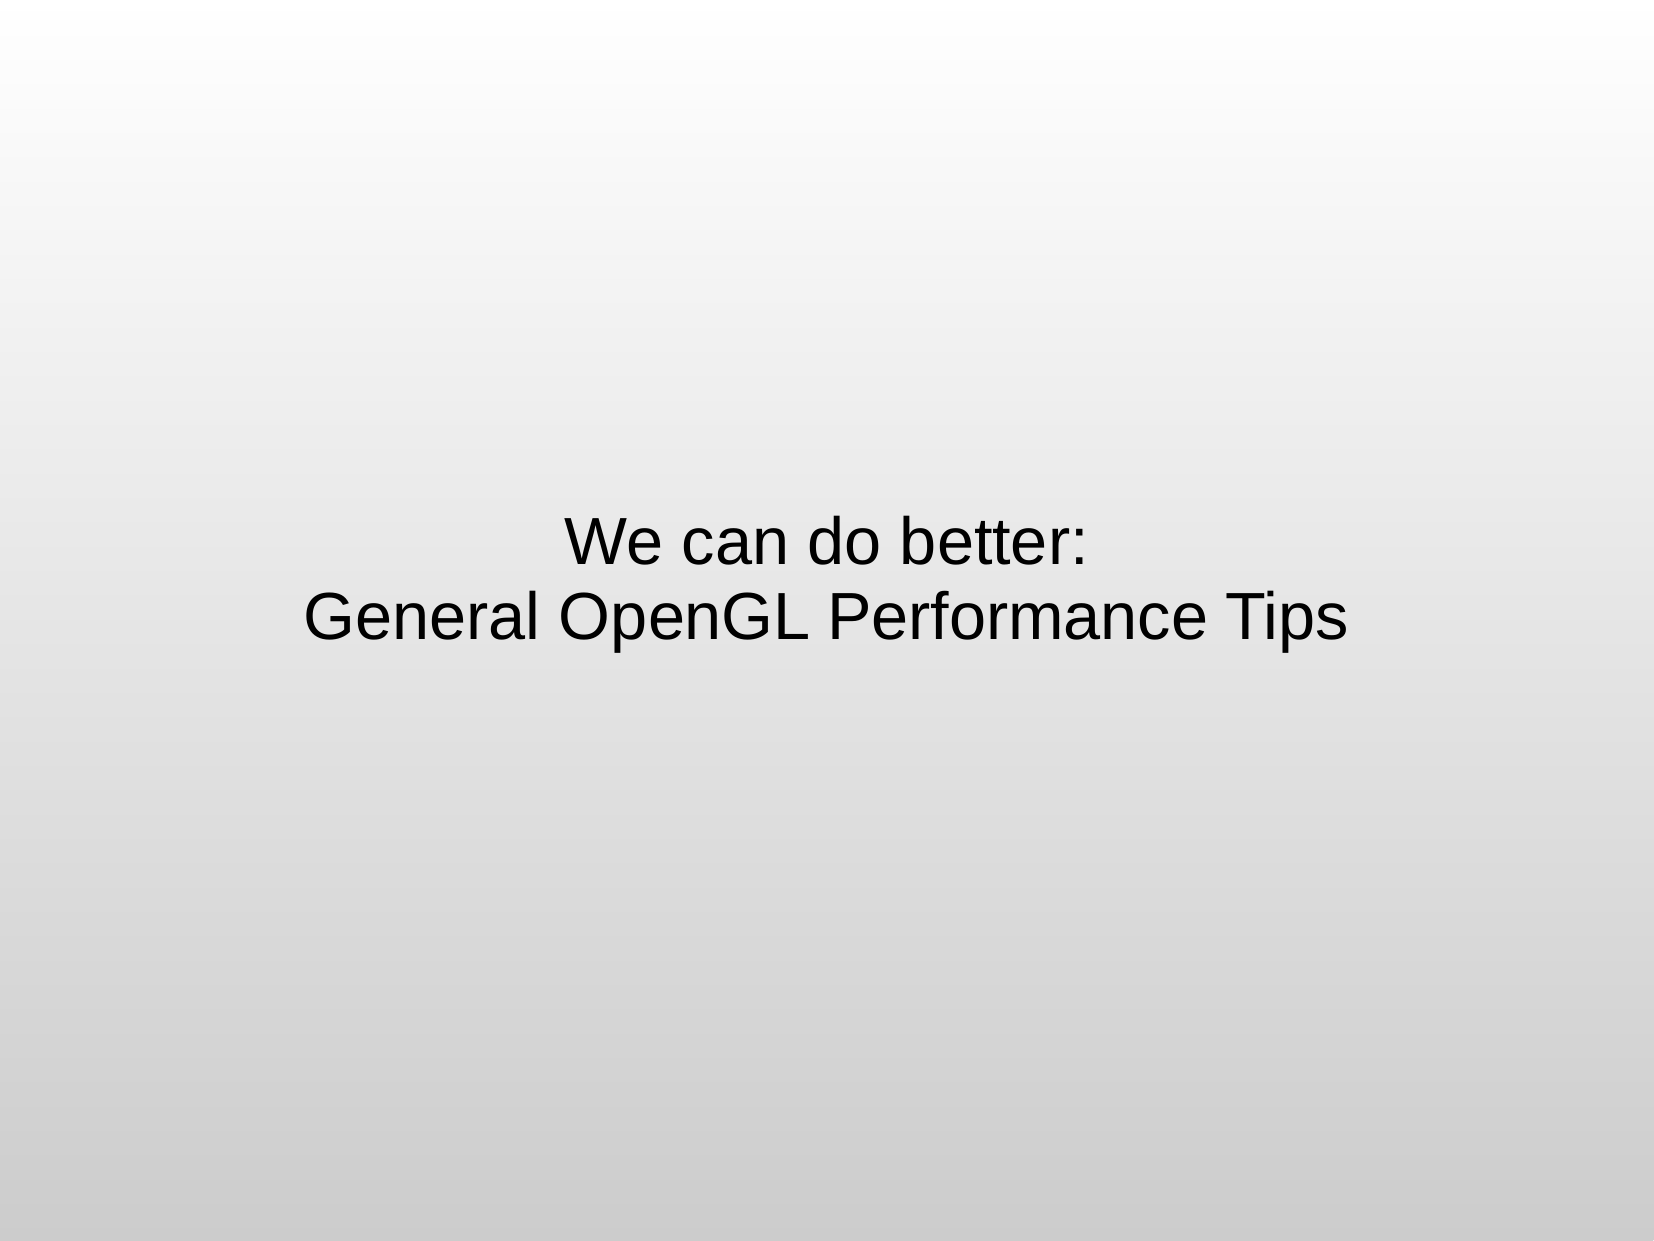

# We can do better:
General OpenGL Performance Tips